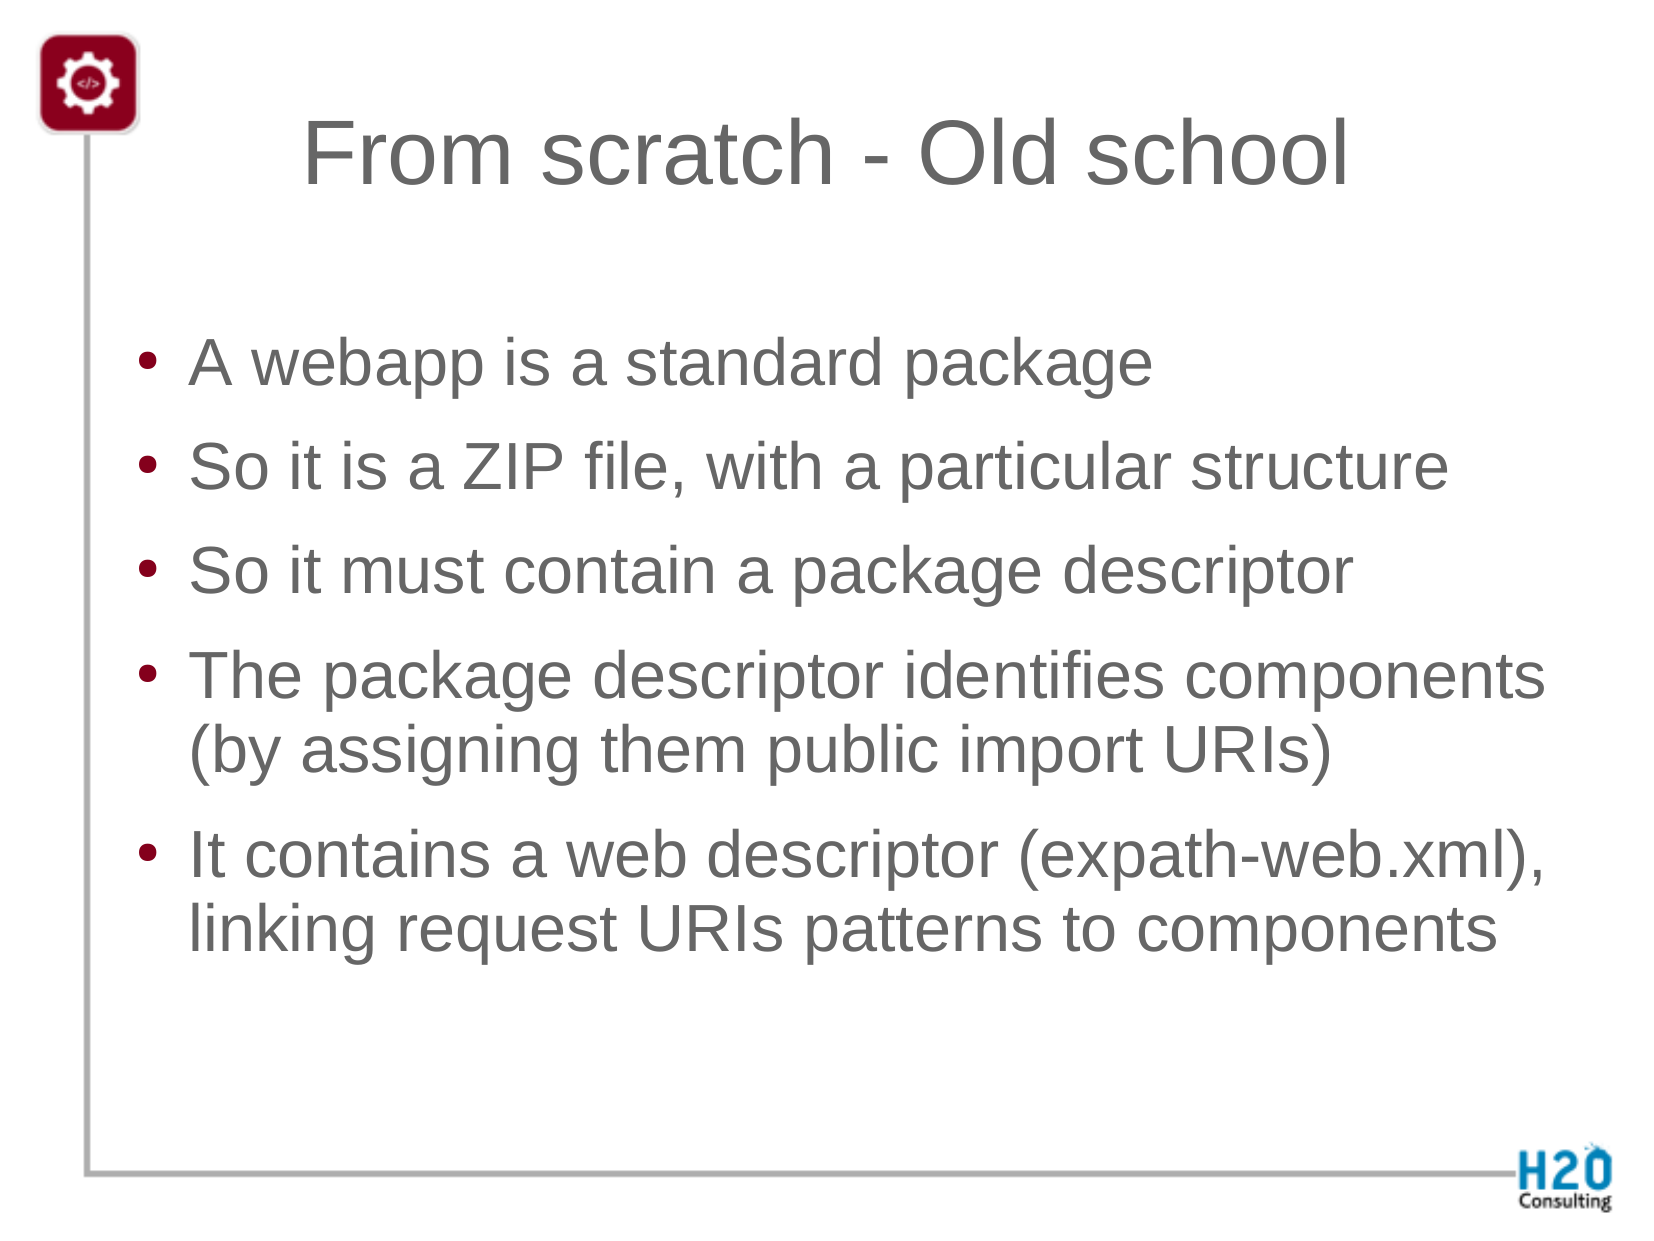

# From scratch - Old school
A webapp is a standard package
So it is a ZIP file, with a particular structure
So it must contain a package descriptor
The package descriptor identifies components (by assigning them public import URIs)
It contains a web descriptor (expath-web.xml), linking request URIs patterns to components